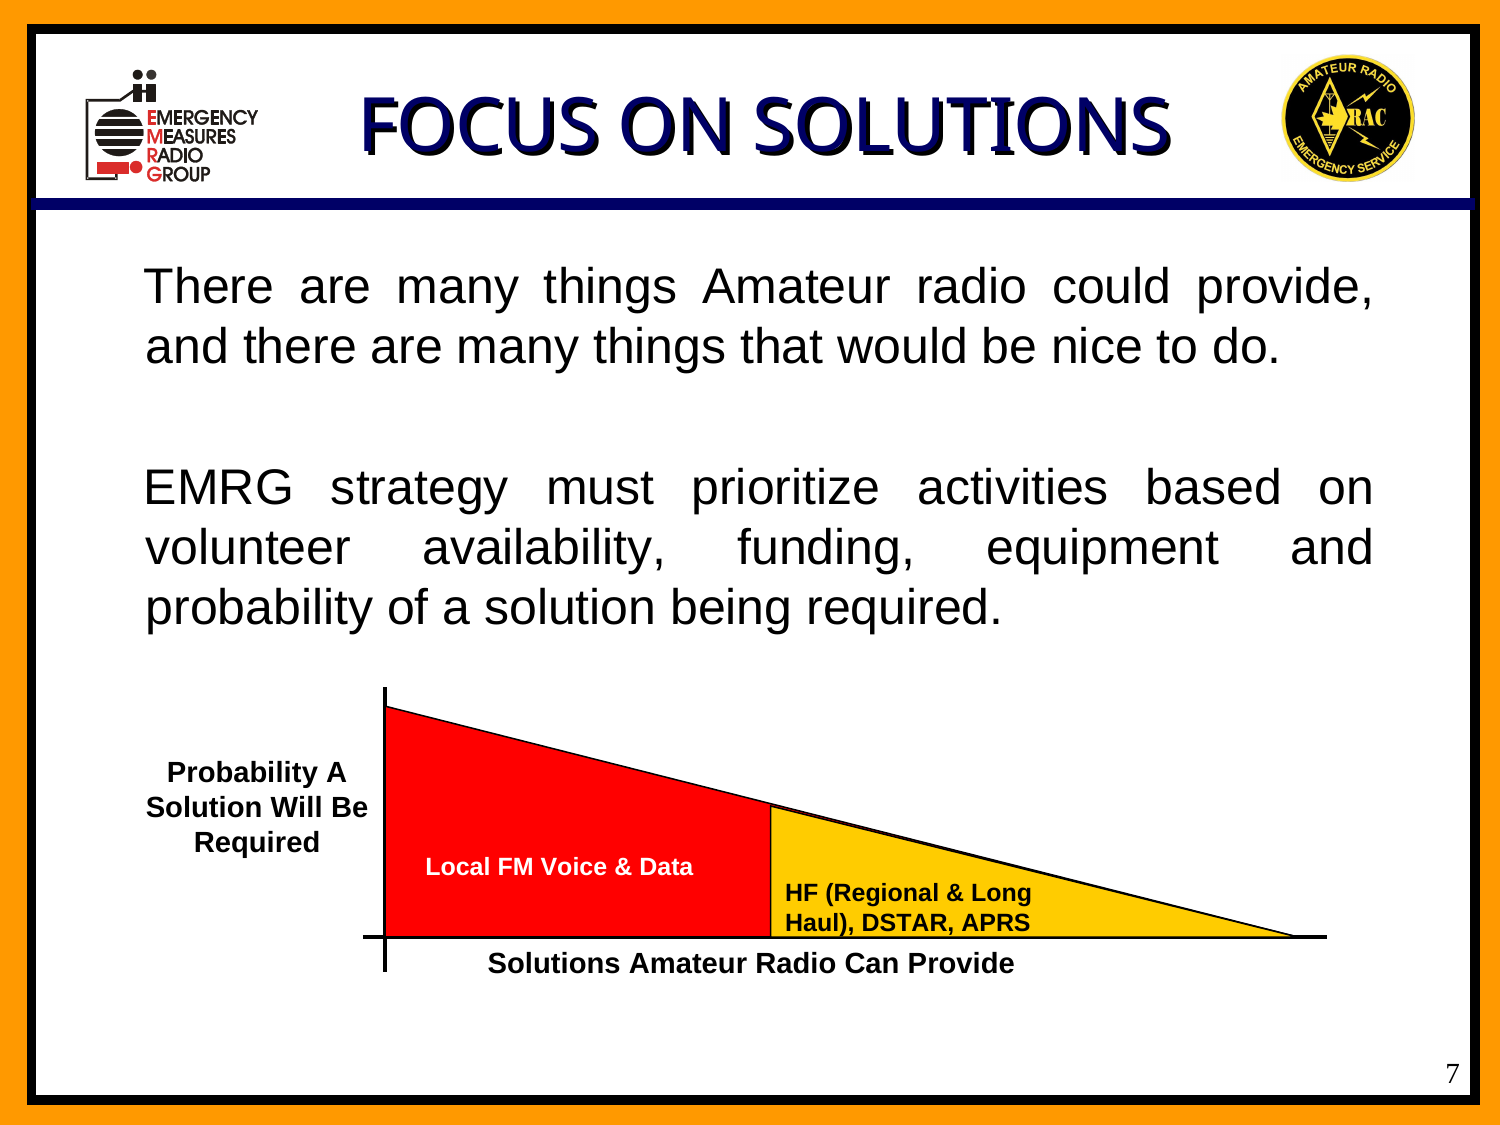

FOCUS ON SOLUTIONS
There are many things Amateur radio could provide, and there are many things that would be nice to do.
EMRG strategy must prioritize activities based on volunteer availability, funding, equipment and probability of a solution being required.
Probability A Solution Will Be Required
Local FM Voice & Data
HF (Regional & Long Haul), DSTAR, APRS
Solutions Amateur Radio Can Provide
7